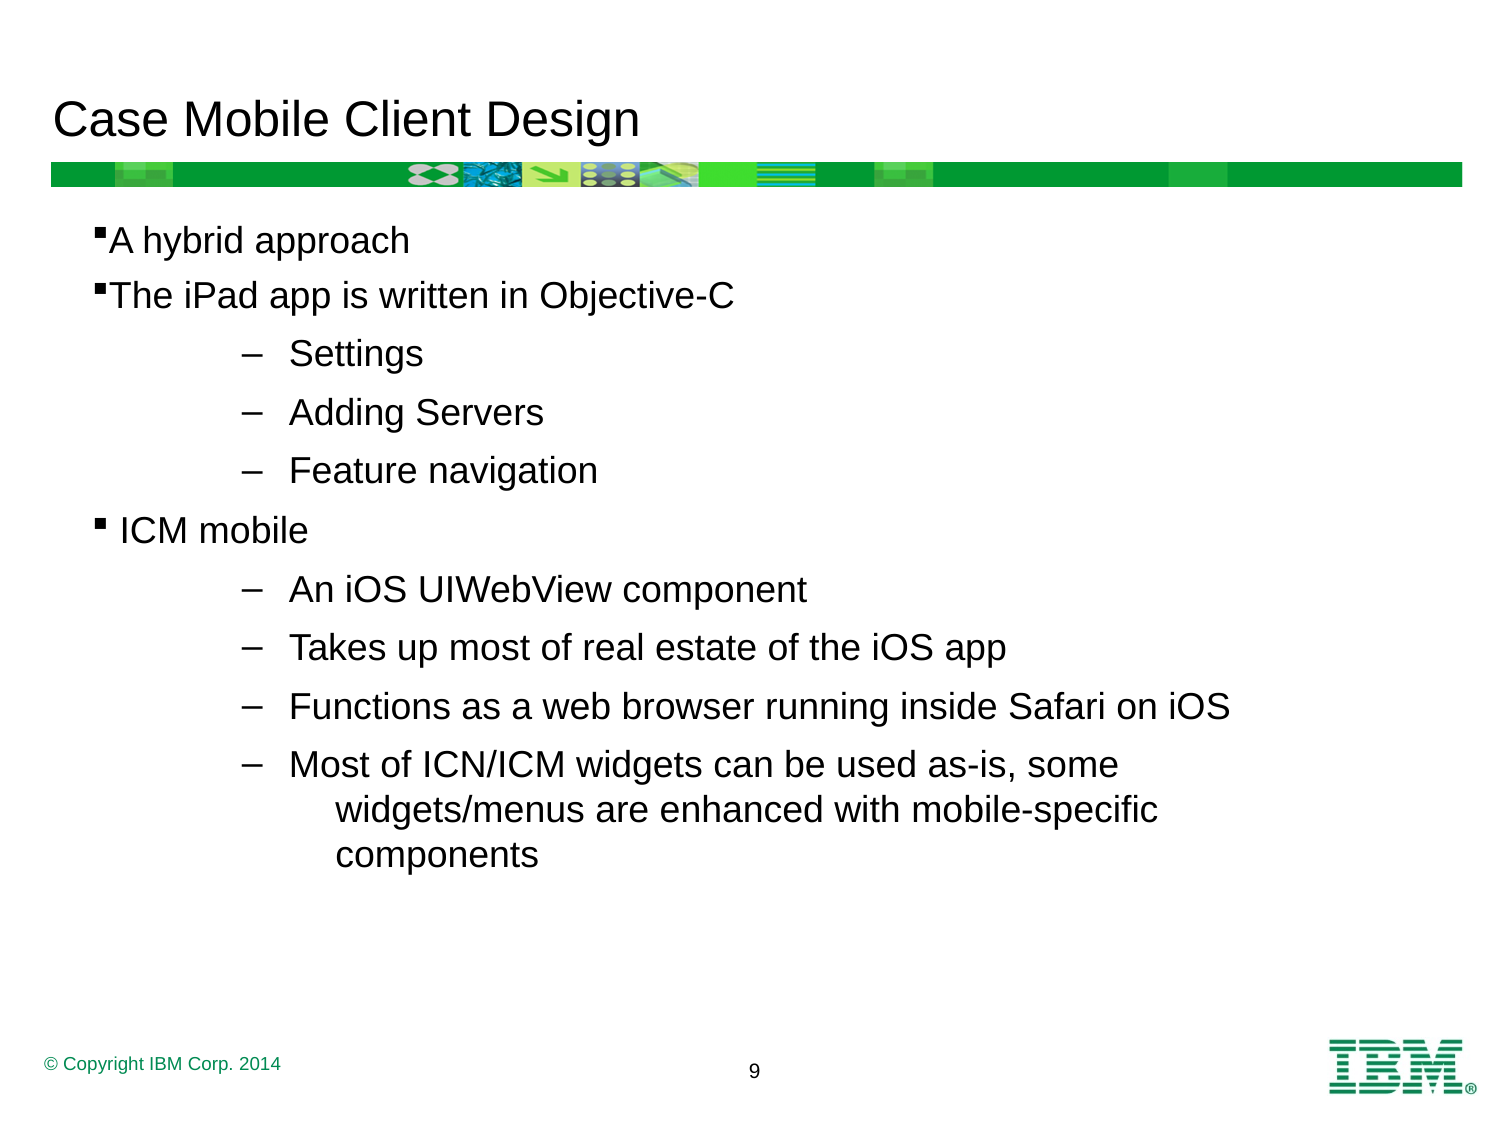

# Case Mobile Client Design
A hybrid approach
The iPad app is written in Objective-C
Settings
Adding Servers
Feature navigation
 ICM mobile
An iOS UIWebView component
Takes up most of real estate of the iOS app
Functions as a web browser running inside Safari on iOS
Most of ICN/ICM widgets can be used as-is, some widgets/menus are enhanced with mobile-specific components